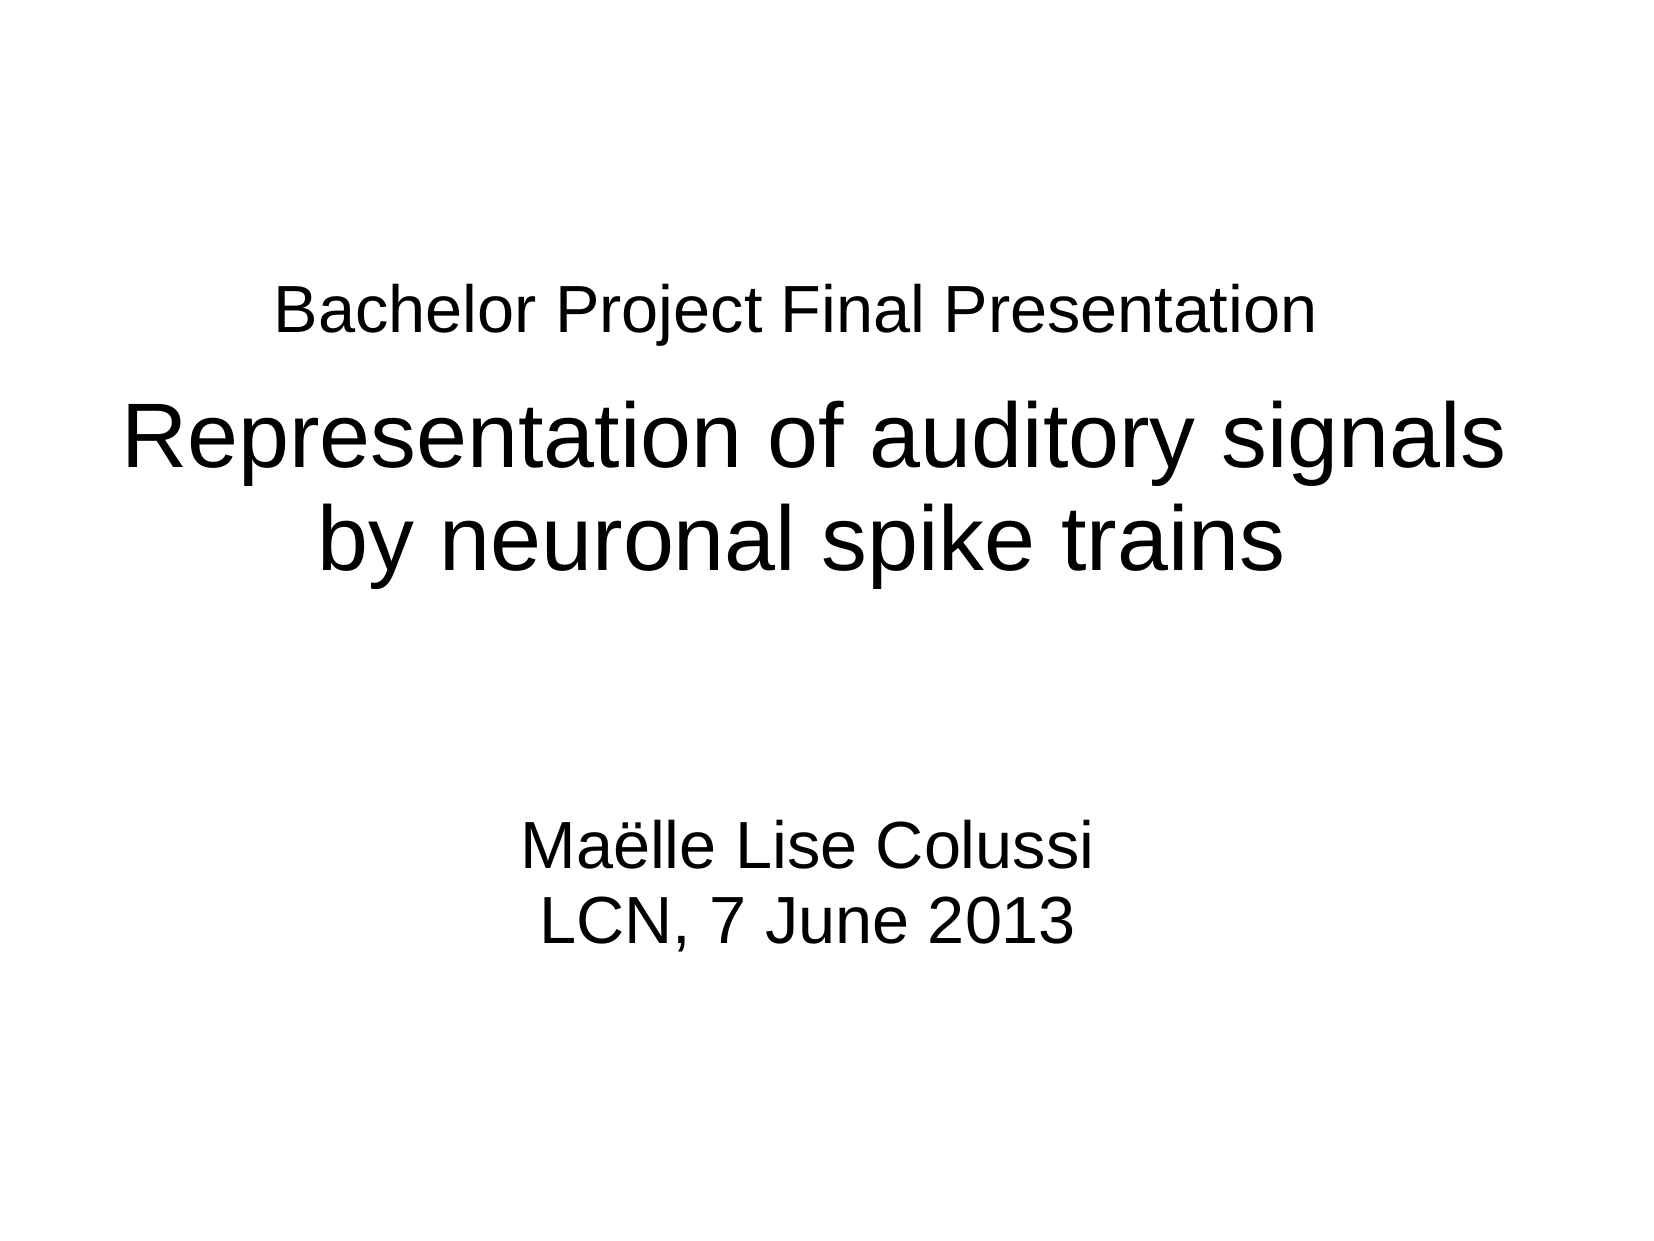

Bachelor Project Final Presentation
# Representation of auditory signals by neuronal spike trains
Maëlle Lise Colussi
LCN, 7 June 2013